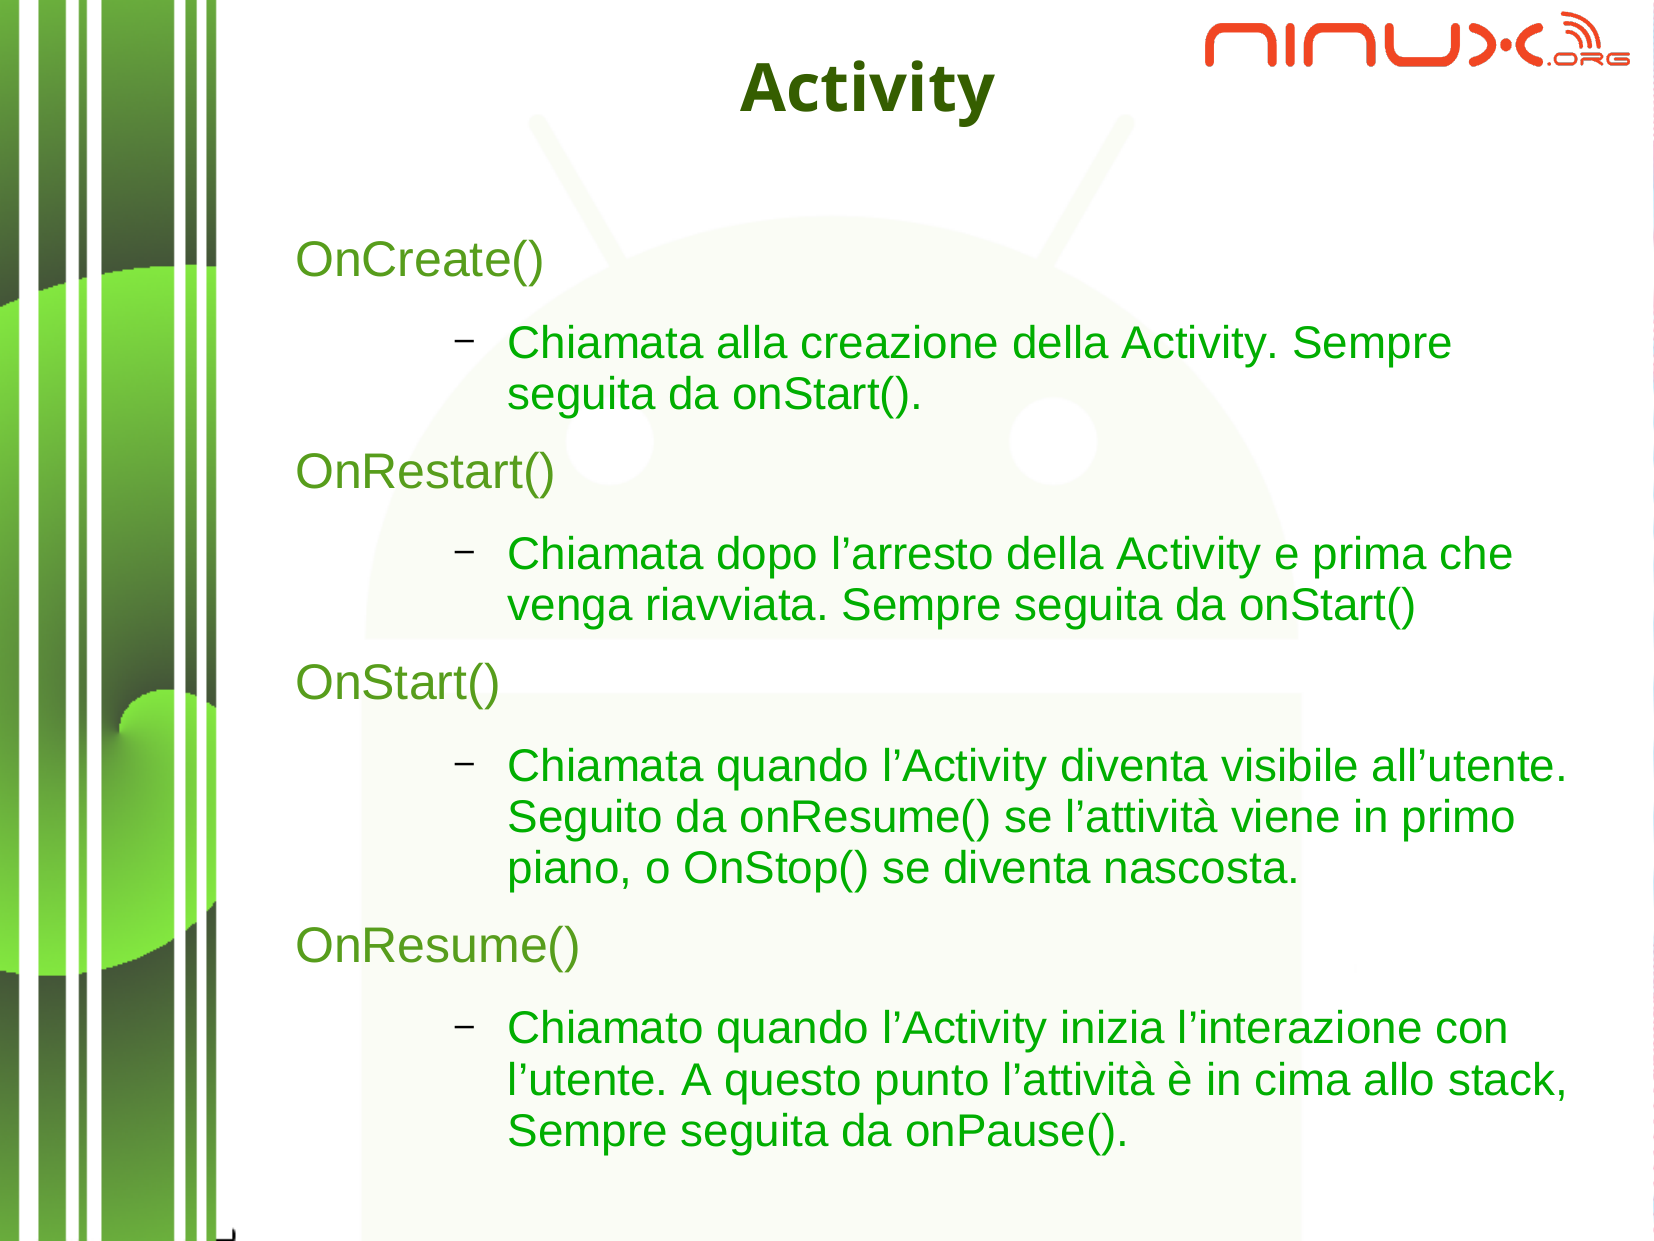

# Activity
OnCreate()
Chiamata alla creazione della Activity. Sempre seguita da onStart().
OnRestart()
Chiamata dopo l’arresto della Activity e prima che venga riavviata. Sempre seguita da onStart()
OnStart()
Chiamata quando l’Activity diventa visibile all’utente. Seguito da onResume() se l’attività viene in primo piano, o OnStop() se diventa nascosta.
OnResume()
Chiamato quando l’Activity inizia l’interazione con l’utente. A questo punto l’attività è in cima allo stack, Sempre seguita da onPause().